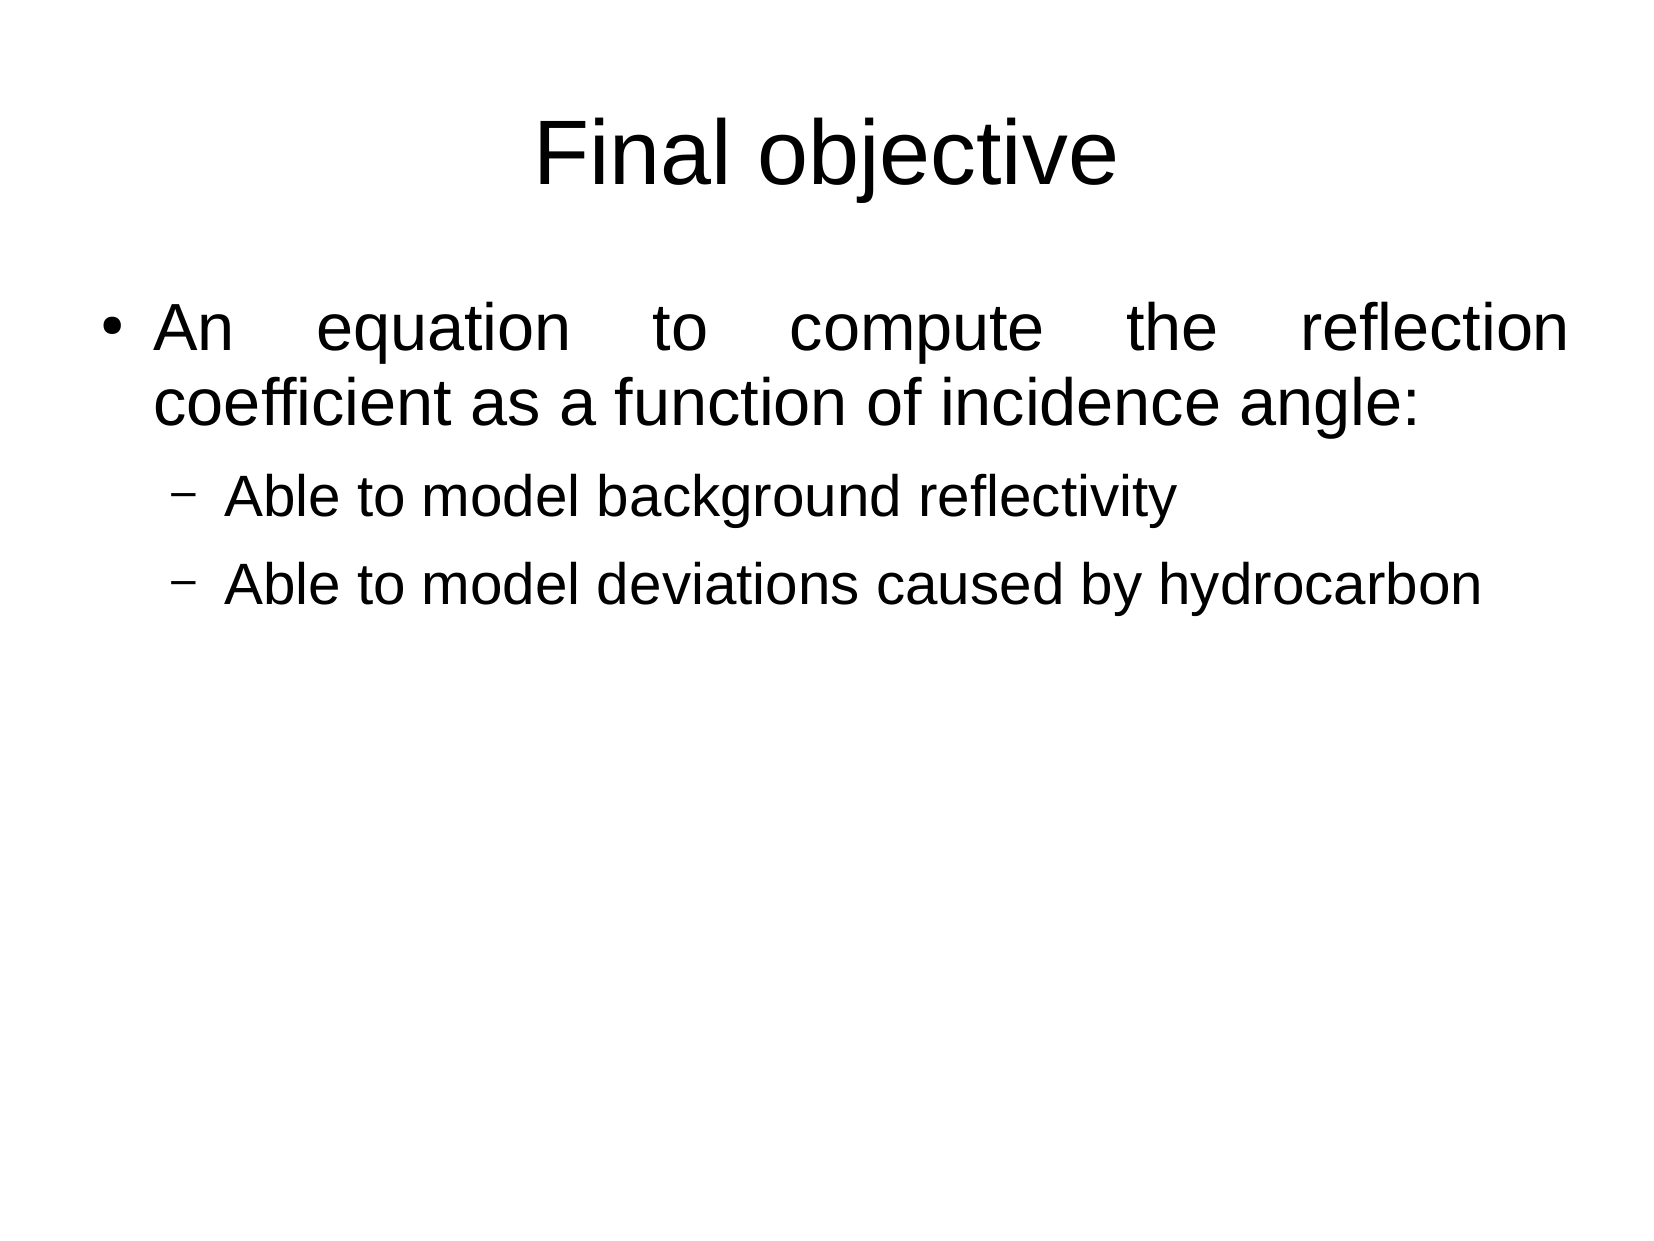

# Final objective
An equation to compute the reflection coefficient as a function of incidence angle:
Able to model background reflectivity
Able to model deviations caused by hydrocarbon